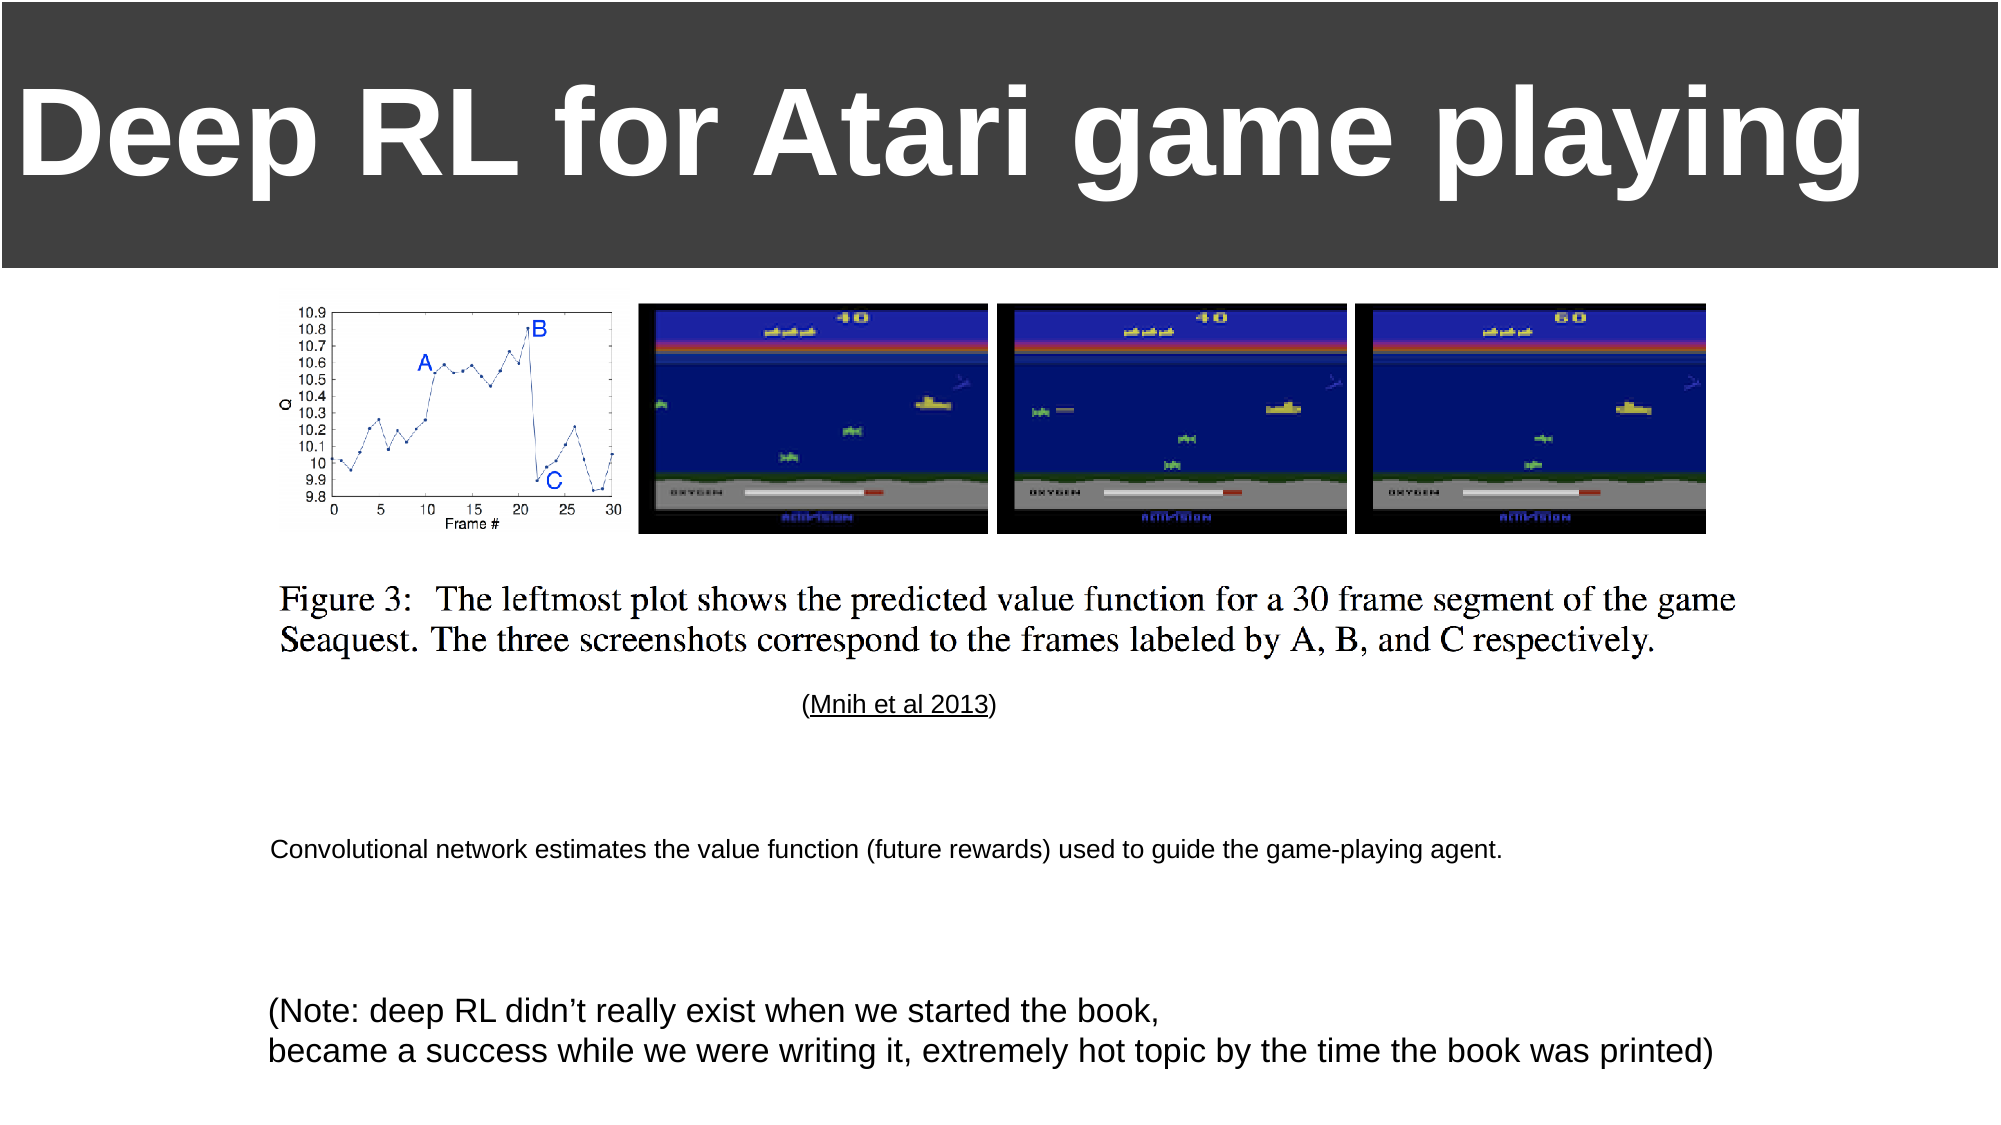

# Deep RL for Atari game playing
(Mnih et al 2013)
Convolutional network estimates the value function (future rewards) used to guide the game-playing agent.
(Note: deep RL didn’t really exist when we started the book,
became a success while we were writing it, extremely hot topic by the time the book was printed)